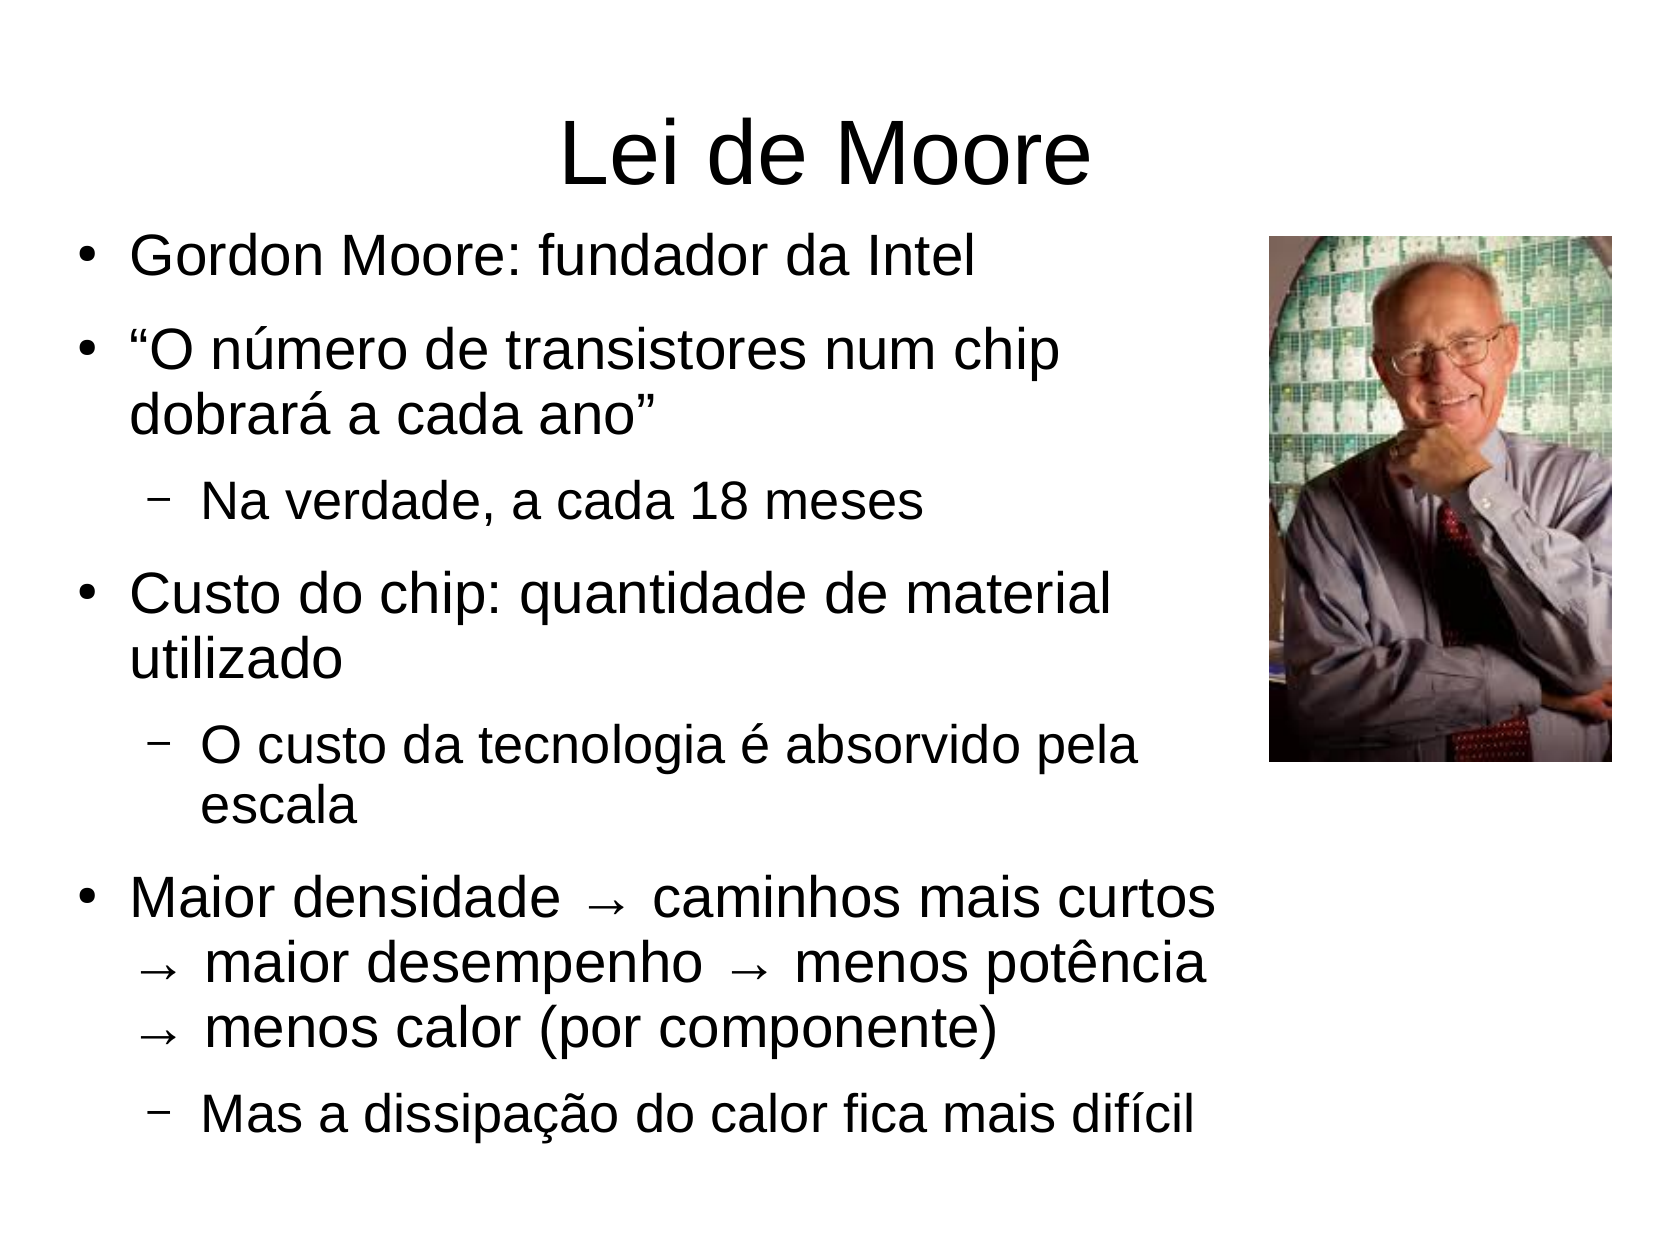

# Lei de Moore
Gordon Moore: fundador da Intel
“O número de transistores num chip dobrará a cada ano”
Na verdade, a cada 18 meses
Custo do chip: quantidade de material utilizado
O custo da tecnologia é absorvido pela escala
Maior densidade → caminhos mais curtos → maior desempenho → menos potência → menos calor (por componente)
Mas a dissipação do calor fica mais difícil